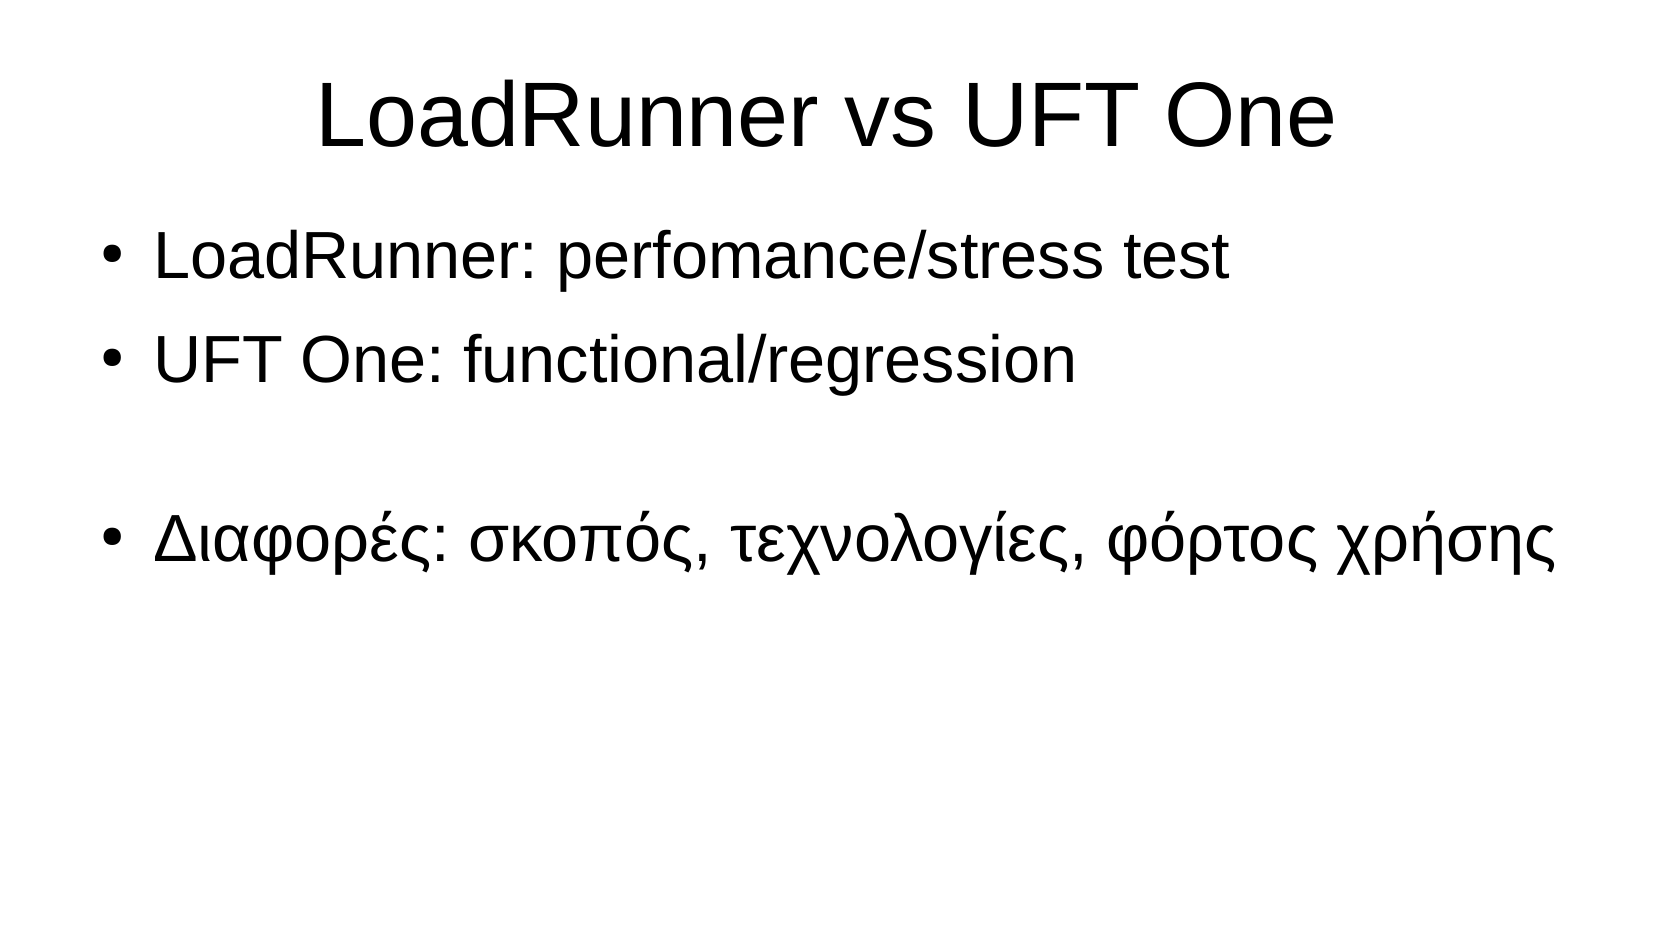

# LoadRunner vs UFT One
LoadRunner: perfomance/stress test
UFT One: functional/regression
Διαφορές: σκοπός, τεχνολογίες, φόρτος χρήσης